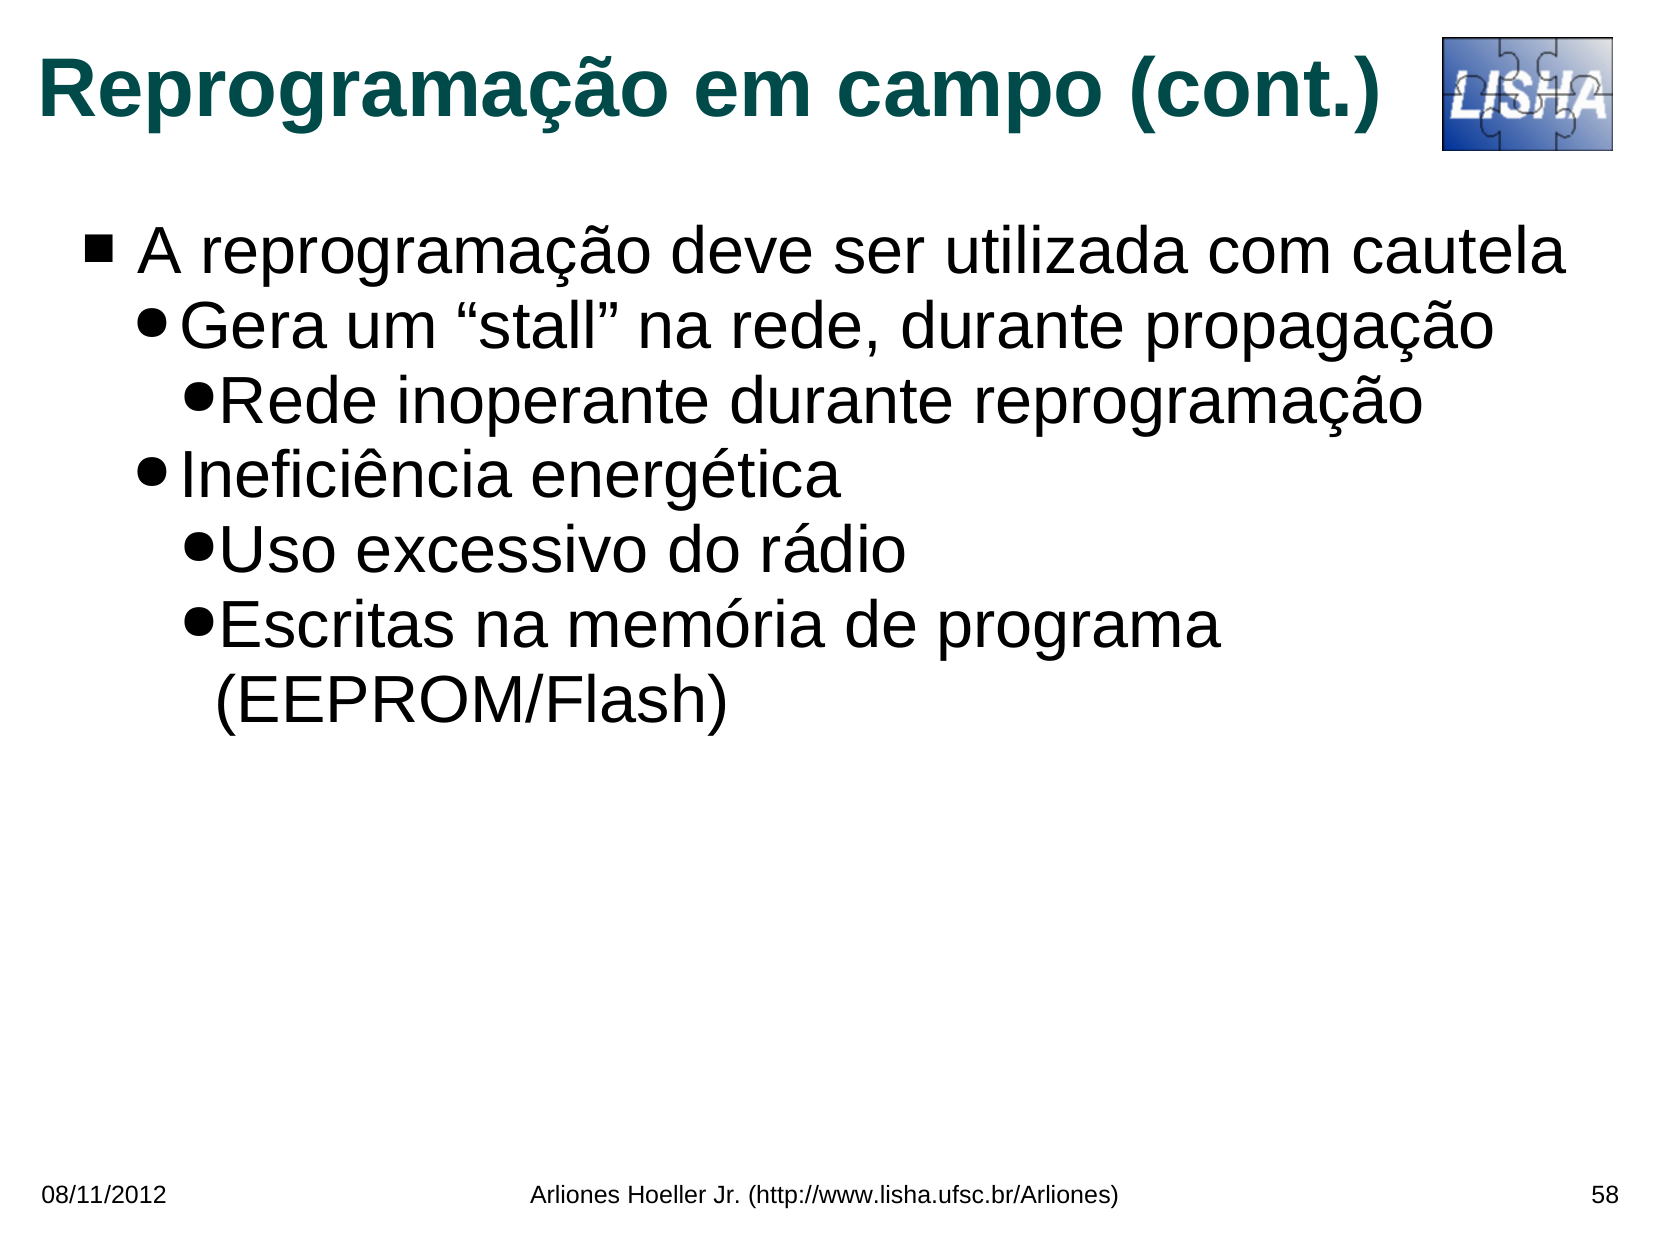

# Reprogramação em campo (cont.)
A reprogramação deve ser utilizada com cautela
Gera um “stall” na rede, durante propagação
Rede inoperante durante reprogramação
Ineficiência energética
Uso excessivo do rádio
Escritas na memória de programa (EEPROM/Flash)